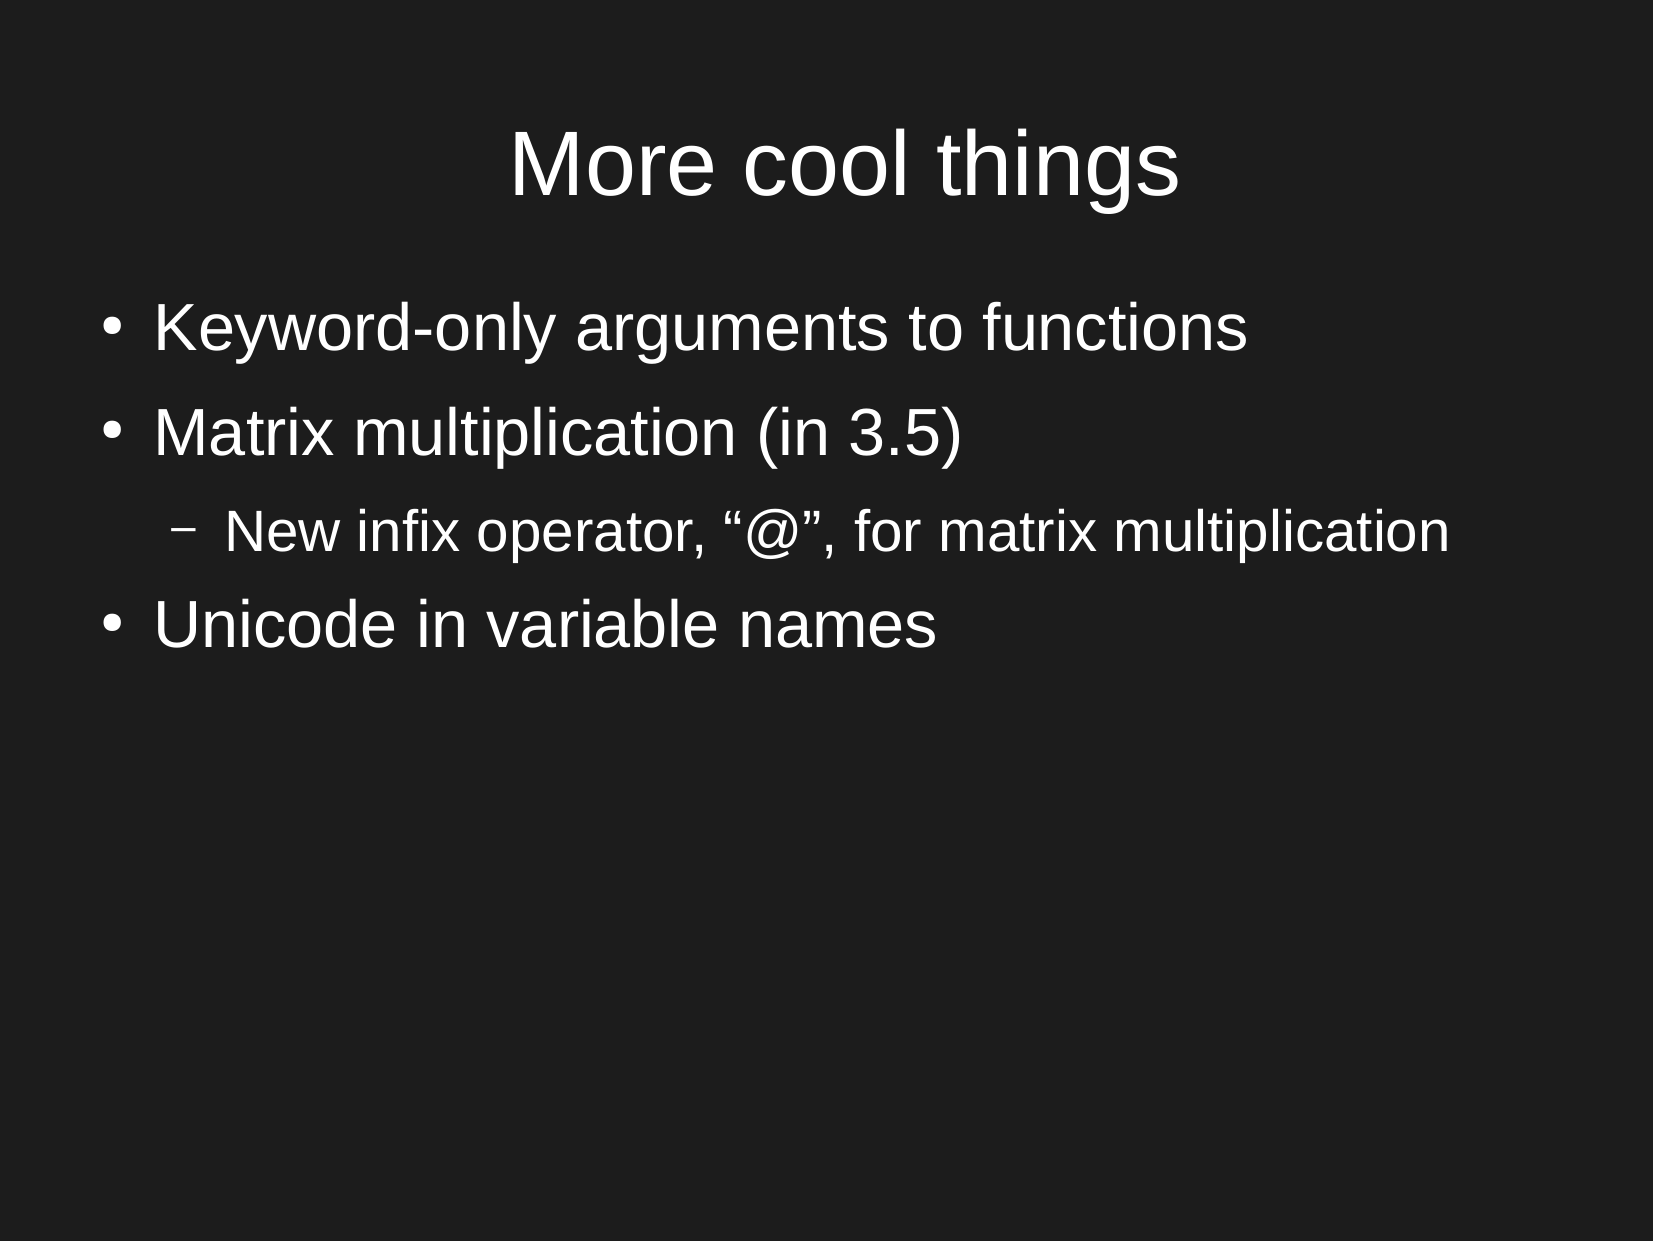

# More cool things
Keyword-only arguments to functions
Matrix multiplication (in 3.5)
New infix operator, “@”, for matrix multiplication
Unicode in variable names